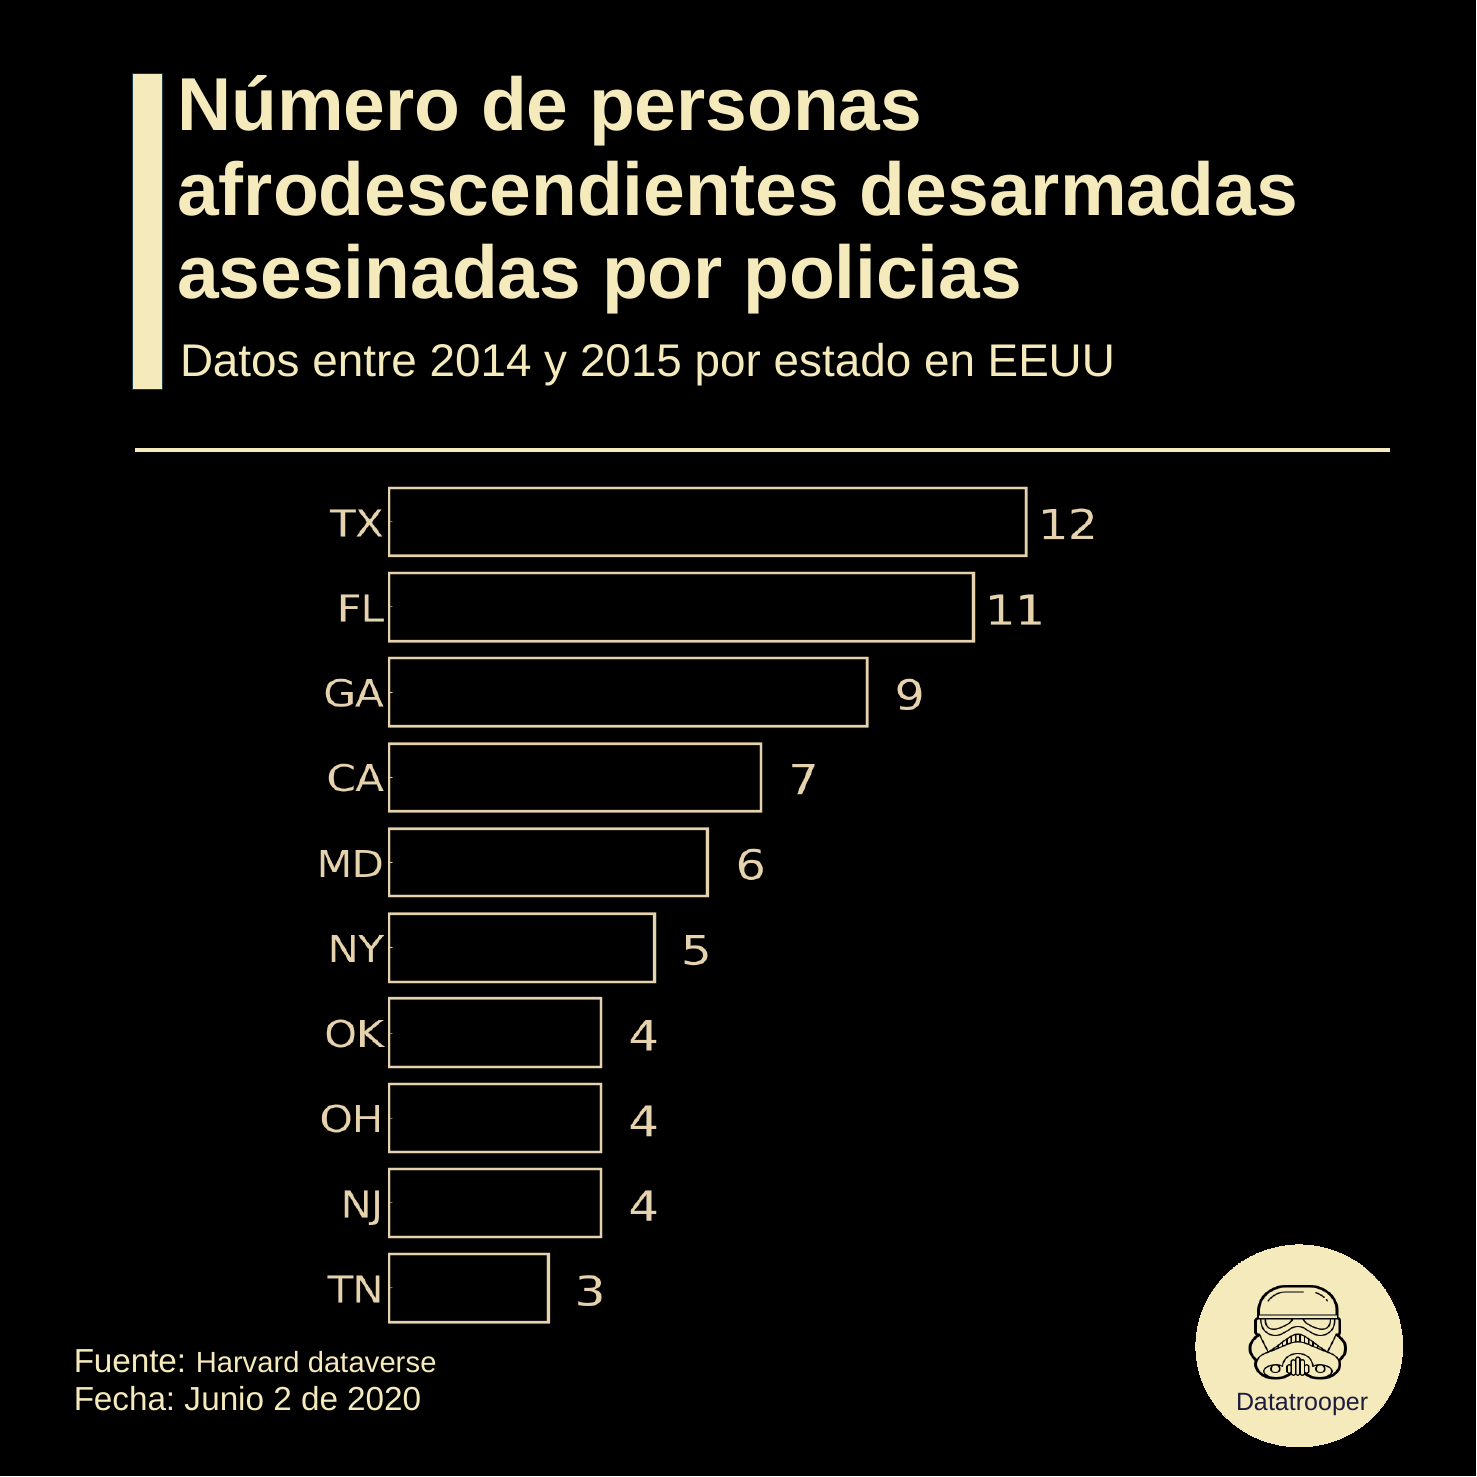

# Número de personas afrodescendientes desarmadas asesinadas por policias
Datos entre 2014 y 2015 por estado en EEUU
Fuente: Harvard dataverse
Fecha: Junio 2 de 2020
Datatrooper